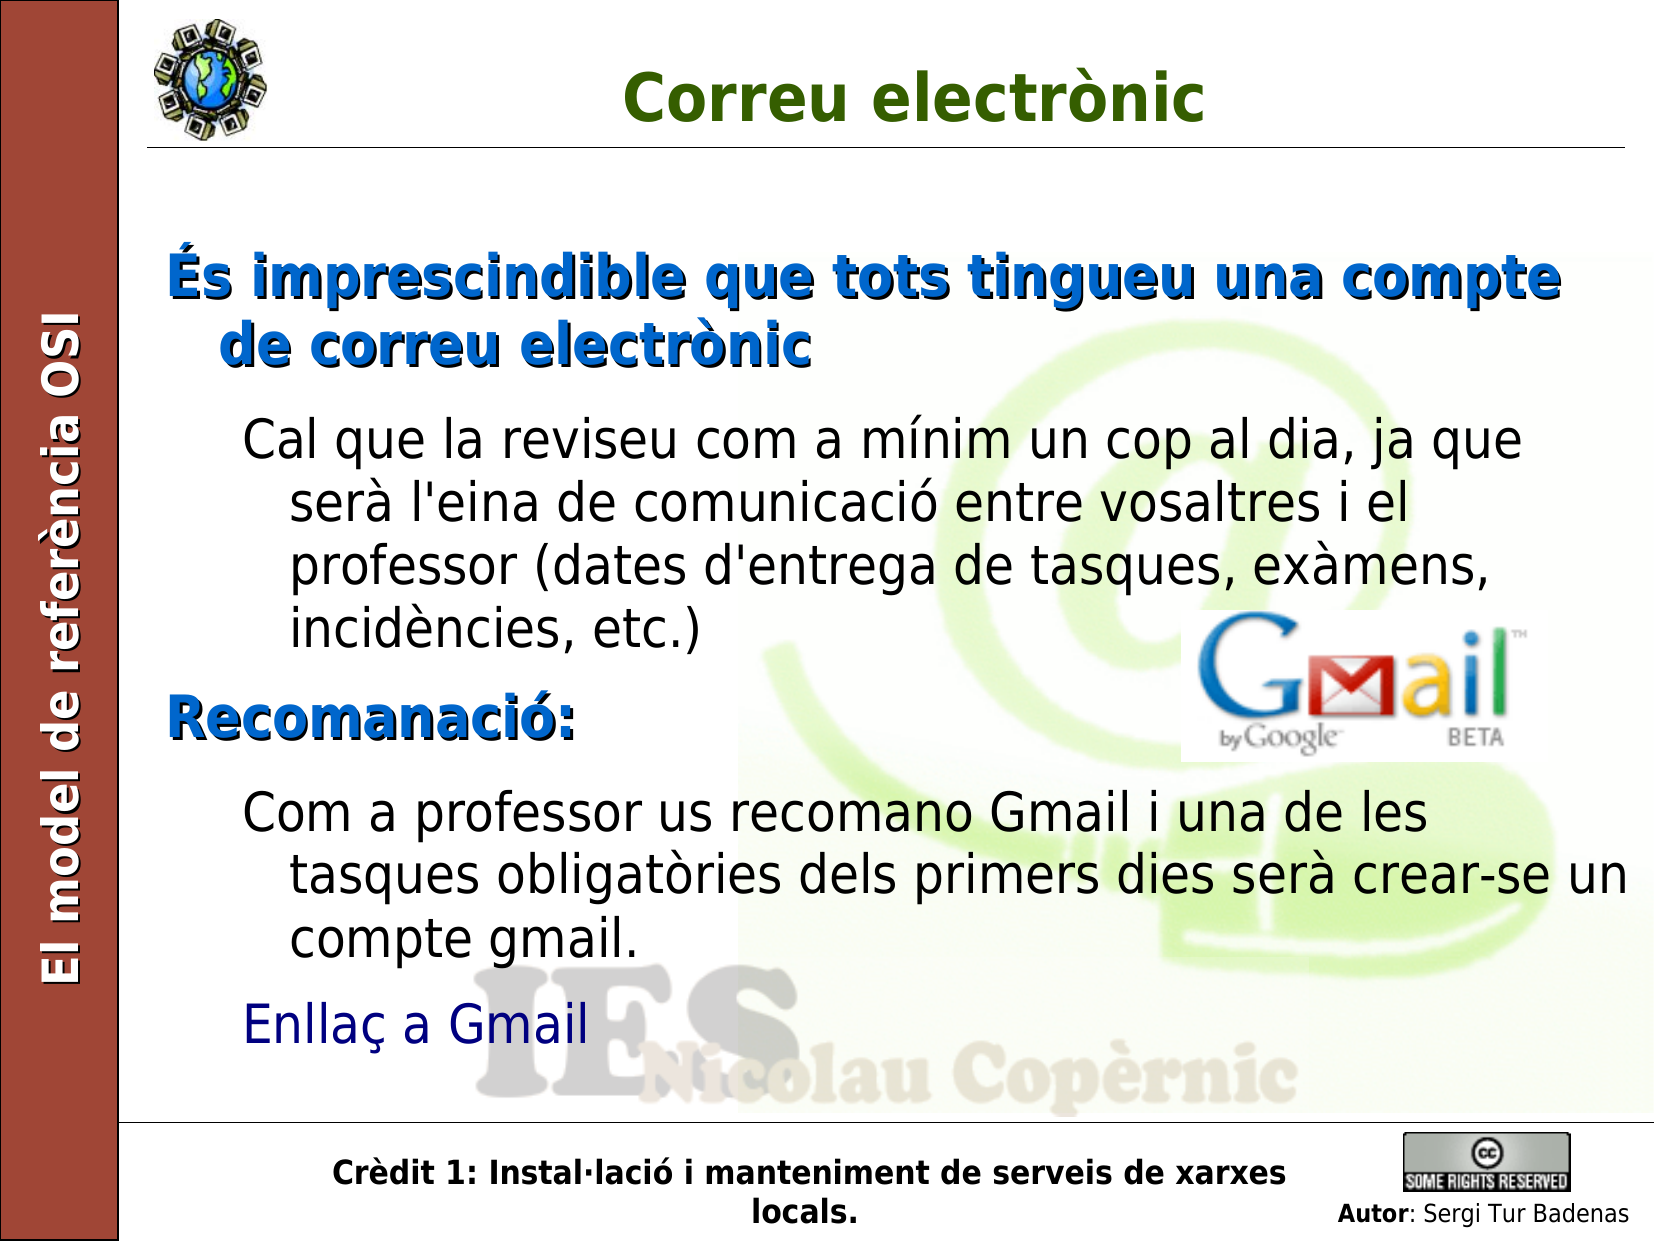

# Correu electrònic
És imprescindible que tots tingueu una compte de correu electrònic
Cal que la reviseu com a mínim un cop al dia, ja que serà l'eina de comunicació entre vosaltres i el professor (dates d'entrega de tasques, exàmens, incidències, etc.)
Recomanació:
Com a professor us recomano Gmail i una de les tasques obligatòries dels primers dies serà crear-se un compte gmail.
Enllaç a Gmail